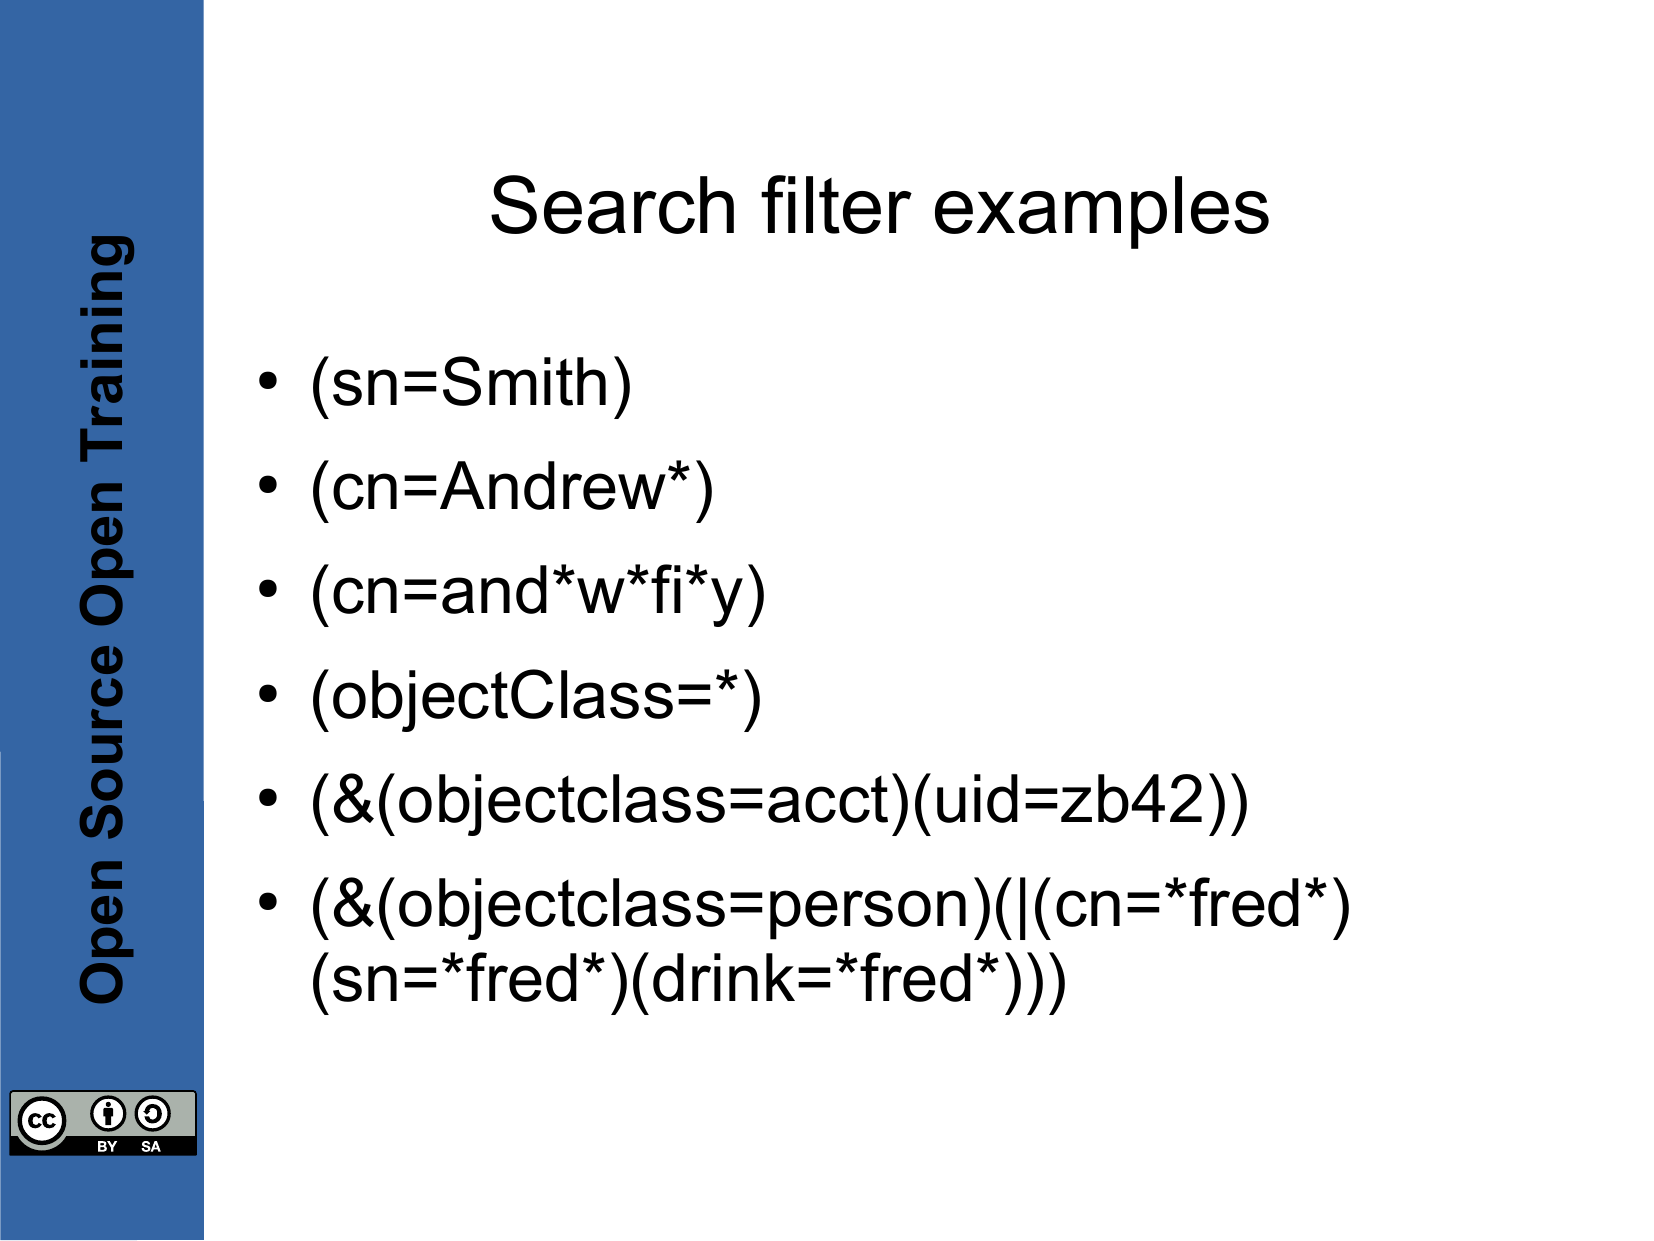

# Search filter examples
(sn=Smith)
(cn=Andrew*)
(cn=and*w*fi*y)
(objectClass=*)
(&(objectclass=acct)(uid=zb42))
(&(objectclass=person)(|(cn=*fred*)(sn=*fred*)(drink=*fred*)))